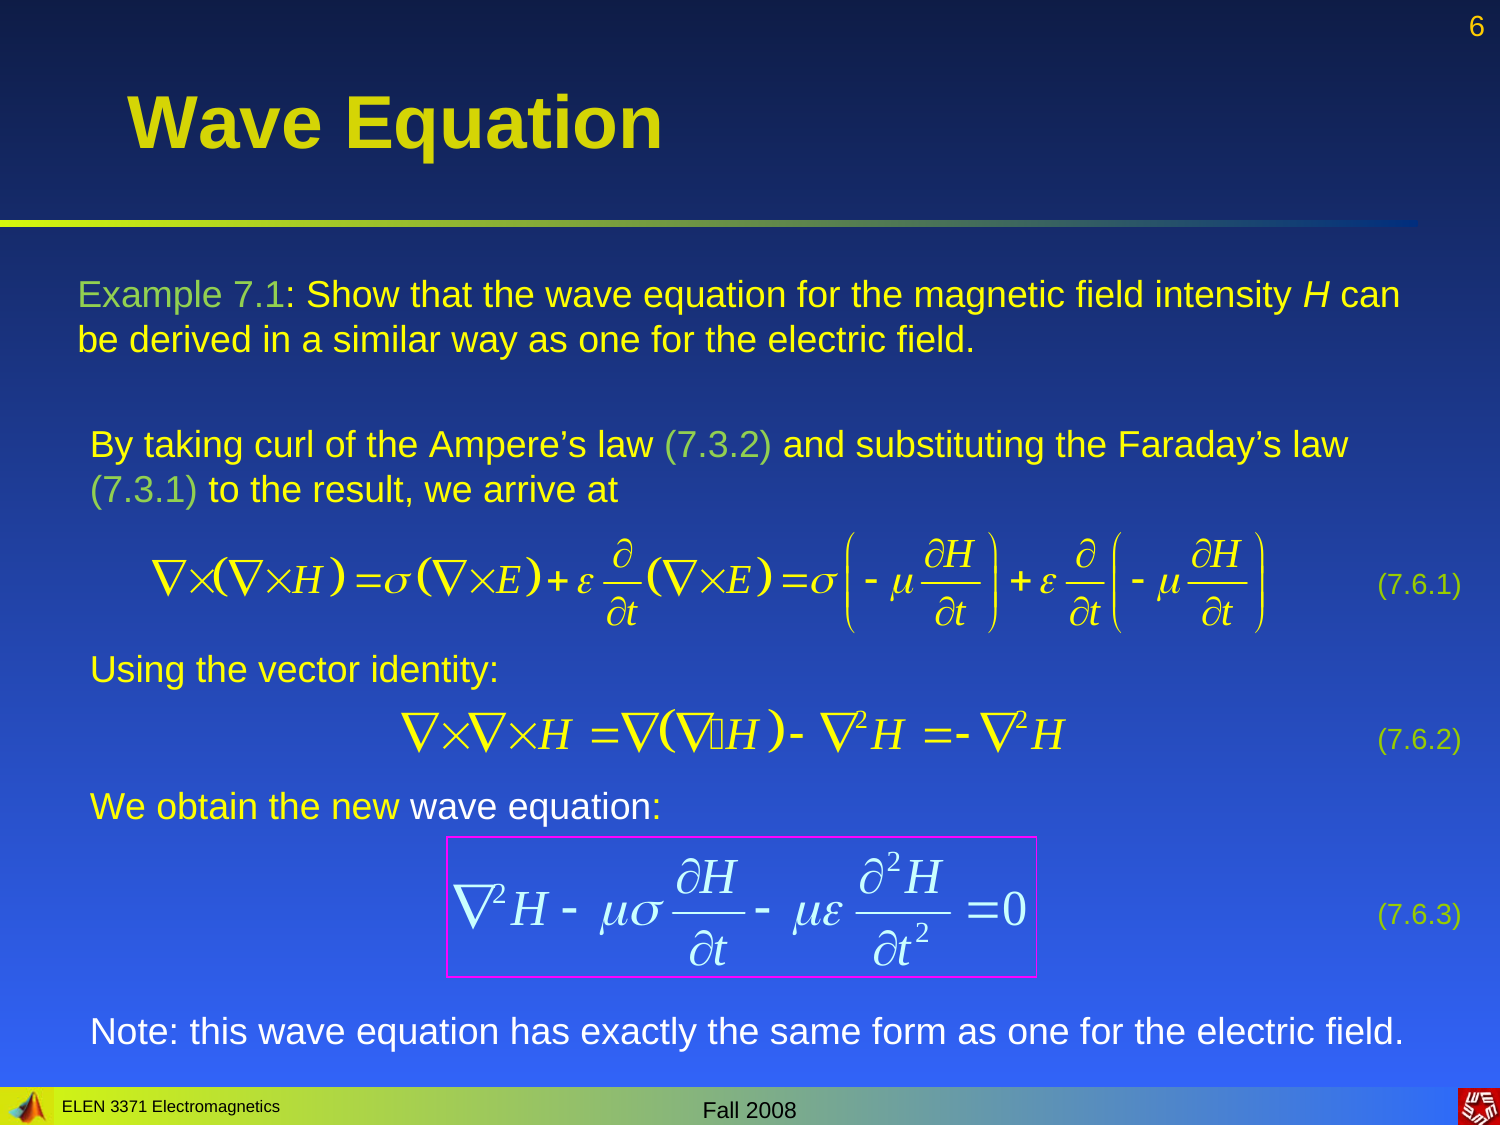

# Wave Equation
Example 7.1: Show that the wave equation for the magnetic field intensity H can be derived in a similar way as one for the electric field.
By taking curl of the Ampere’s law (7.3.2) and substituting the Faraday’s law (7.3.1) to the result, we arrive at
(7.6.1)
Using the vector identity:
(7.6.2)
We obtain the new wave equation:
(7.6.3)
Note: this wave equation has exactly the same form as one for the electric field.